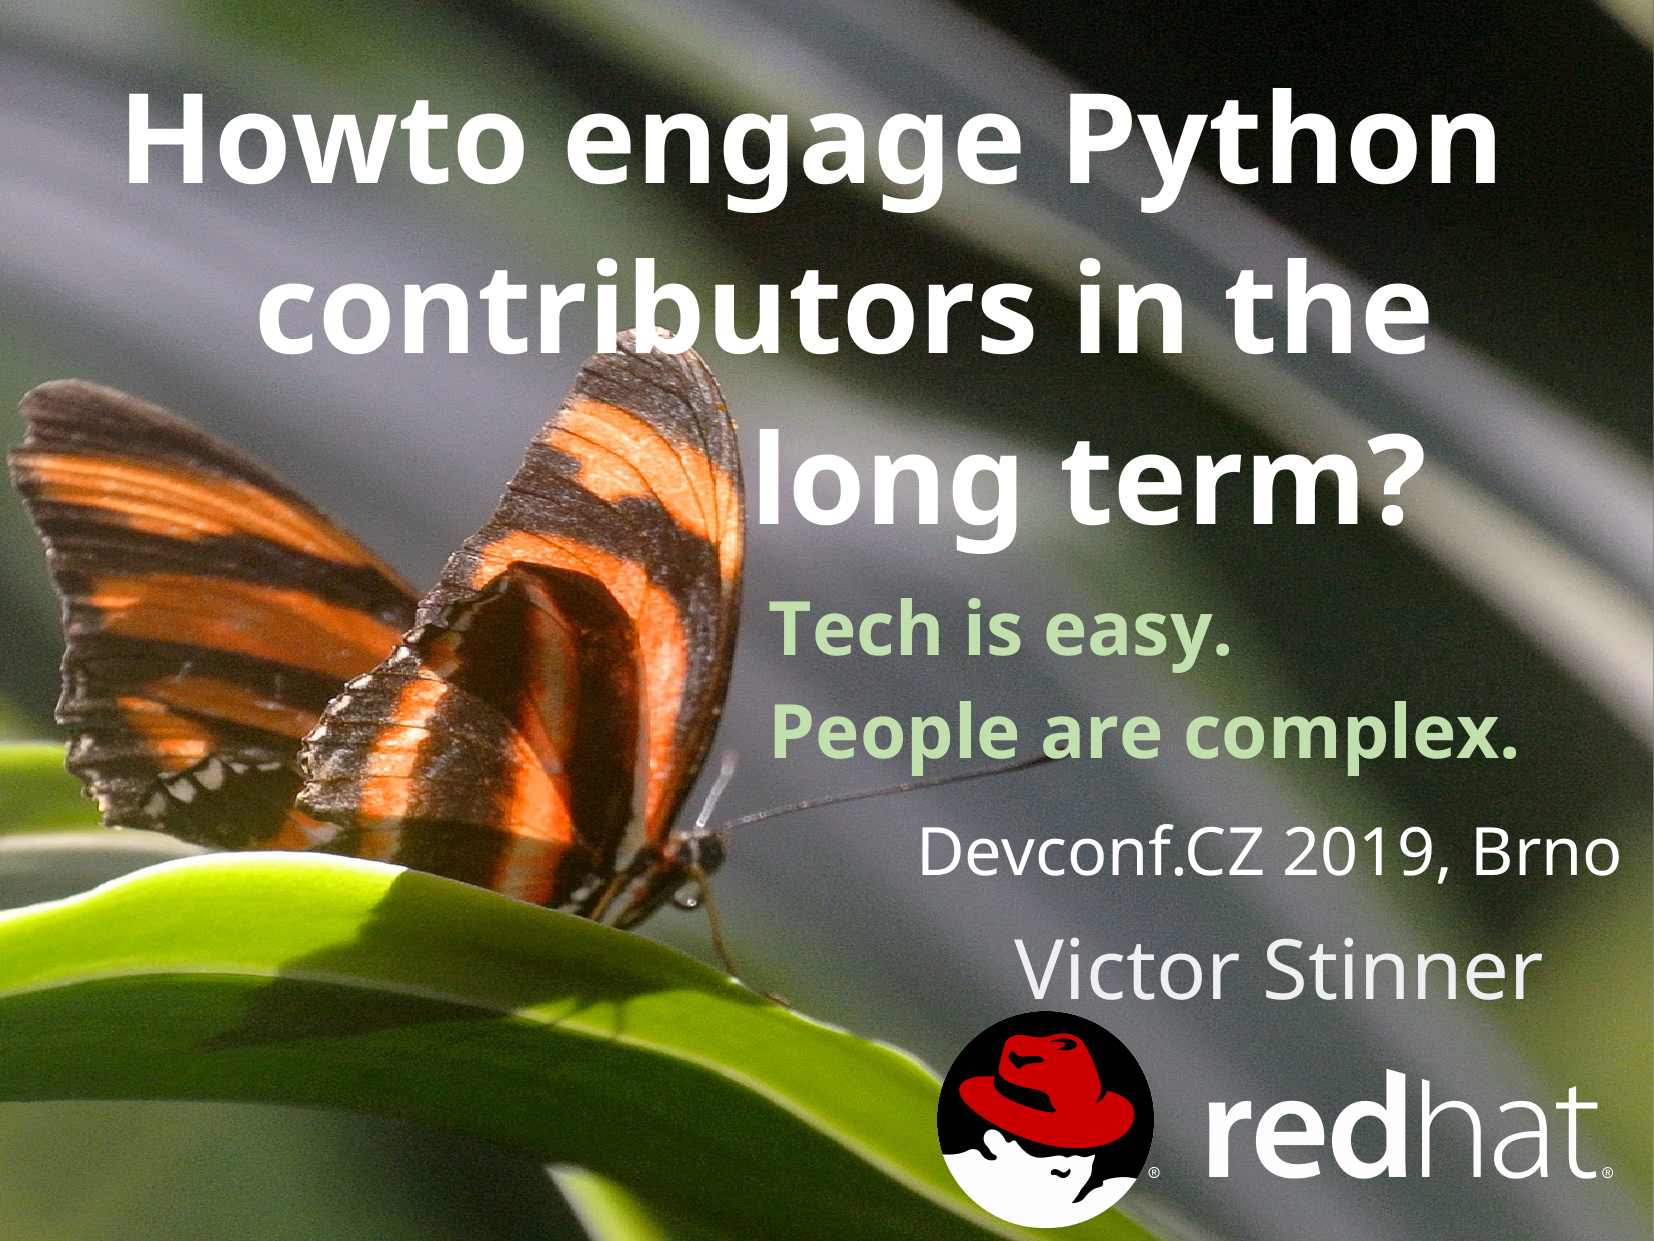

Howto engage Python
 contributors in the
 long term?
Tech is easy.
People are complex.
# Devconf.CZ 2019, Brno
Victor Stinner